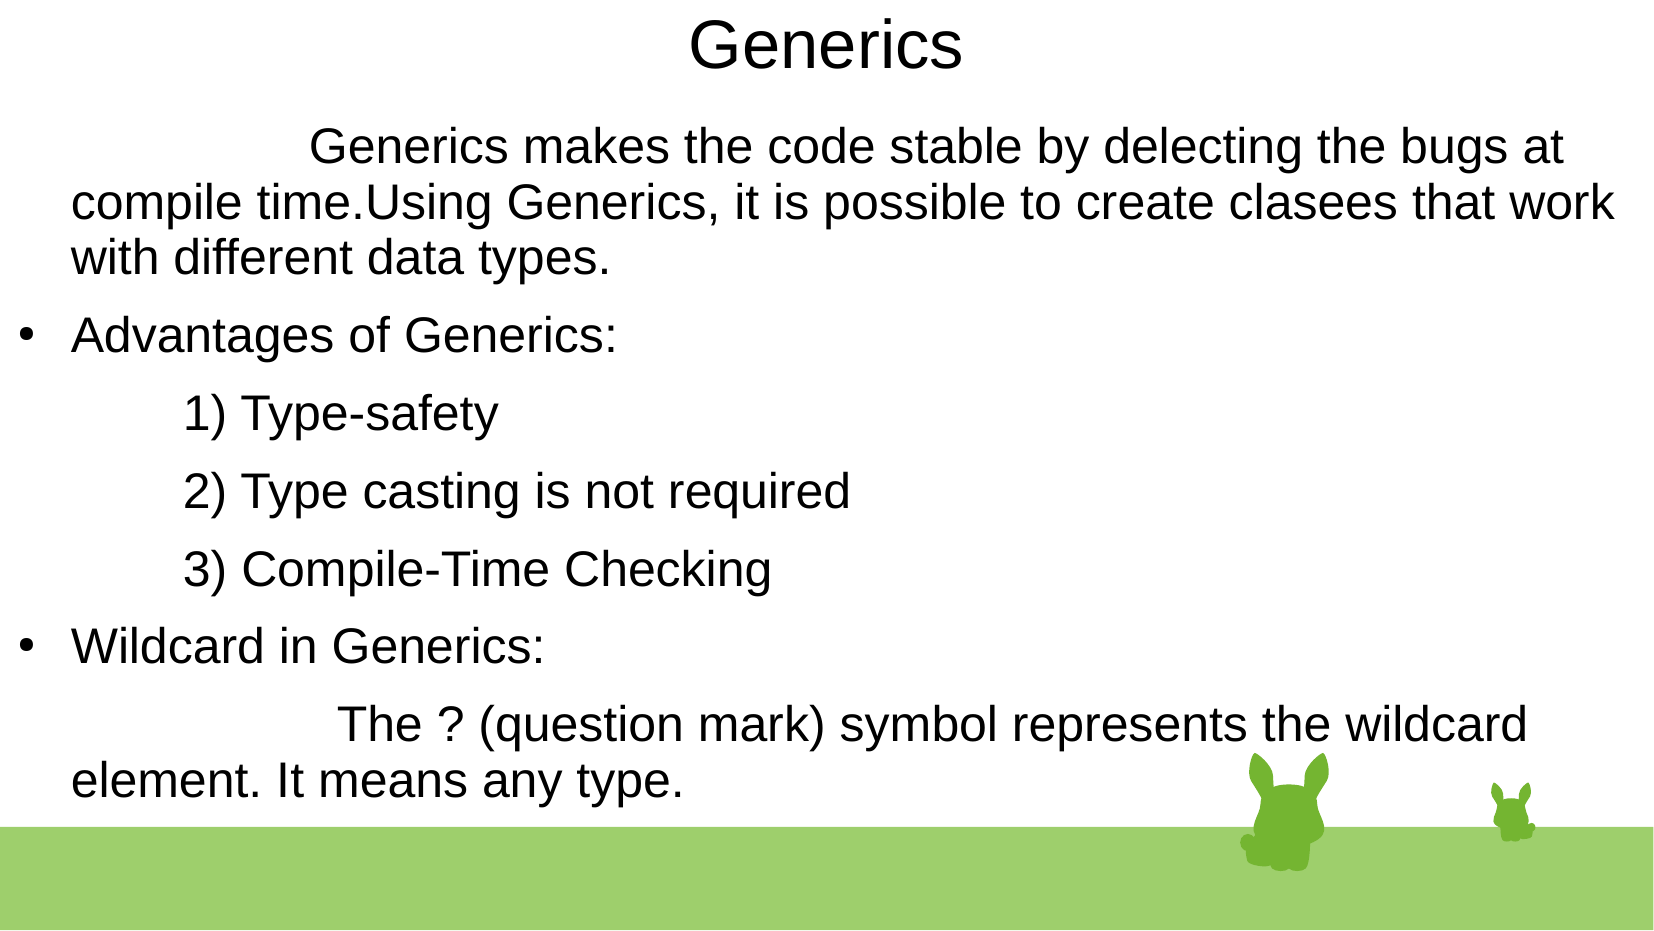

# Generics
 Generics makes the code stable by delecting the bugs at compile time.Using Generics, it is possible to create clasees that work with different data types.
Advantages of Generics:
 1) Type-safety
 2) Type casting is not required
 3) Compile-Time Checking
Wildcard in Generics:
 The ? (question mark) symbol represents the wildcard element. It means any type.